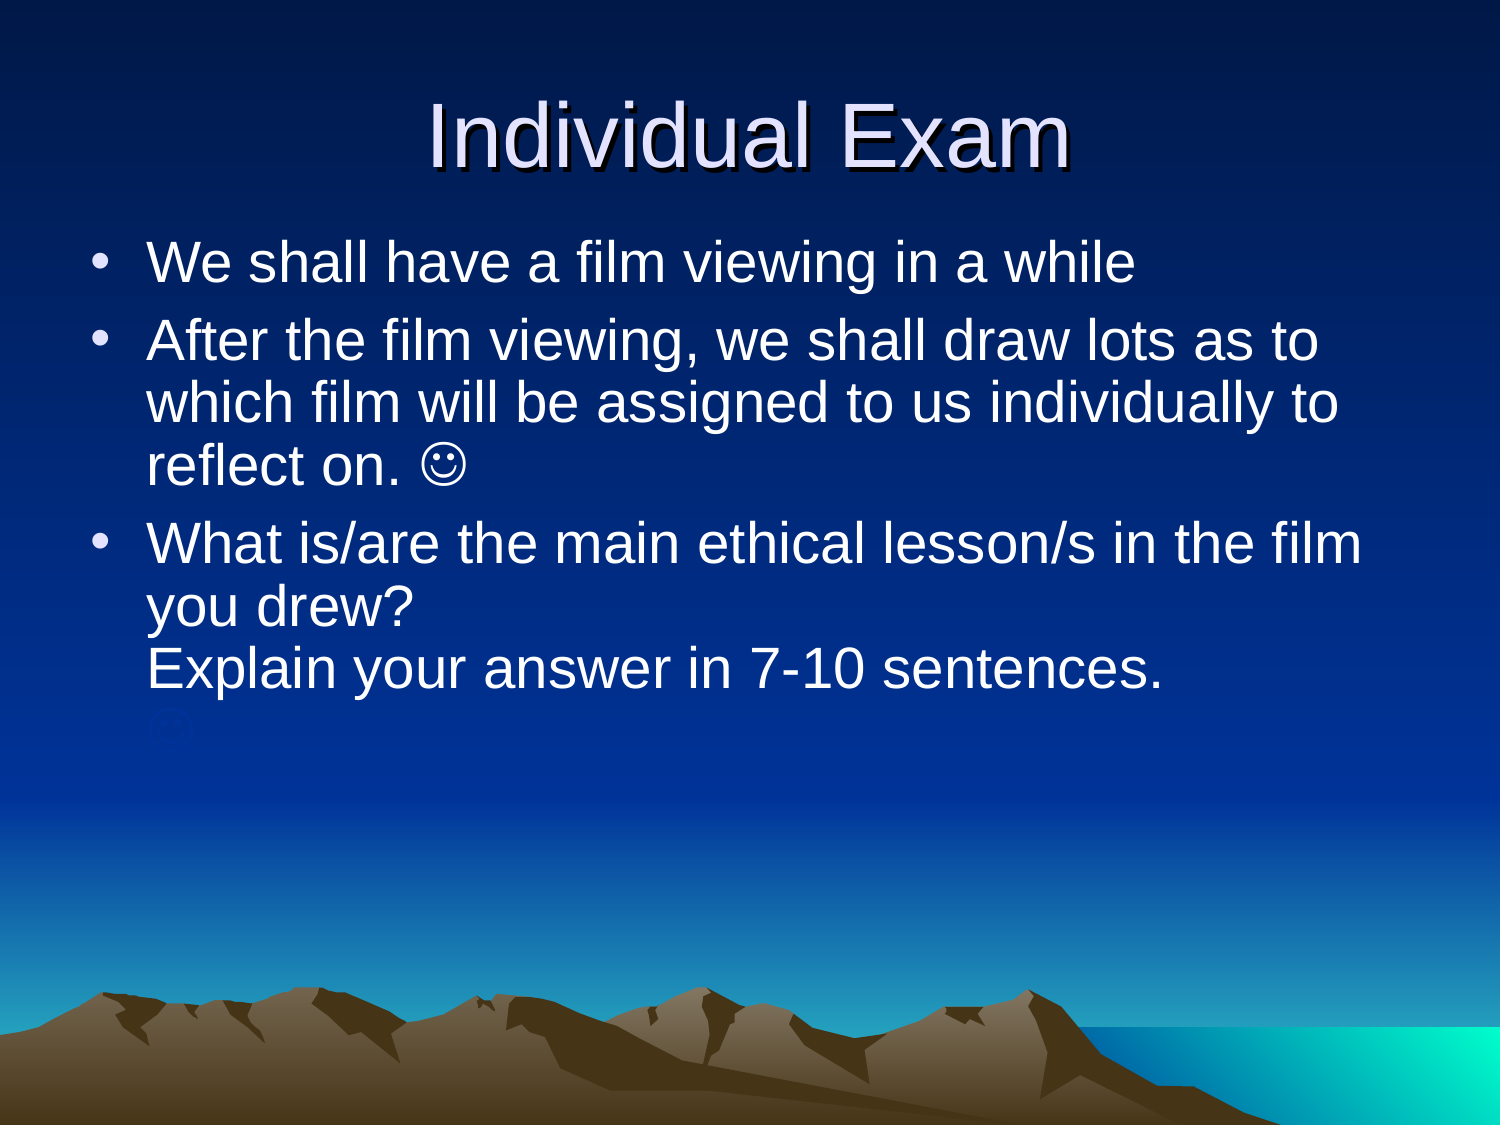

# Individual Exam
We shall have a film viewing in a while
After the film viewing, we shall draw lots as to which film will be assigned to us individually to reflect on. 
What is/are the main ethical lesson/s in the film you drew?
Explain your answer in 7-10 sentences.